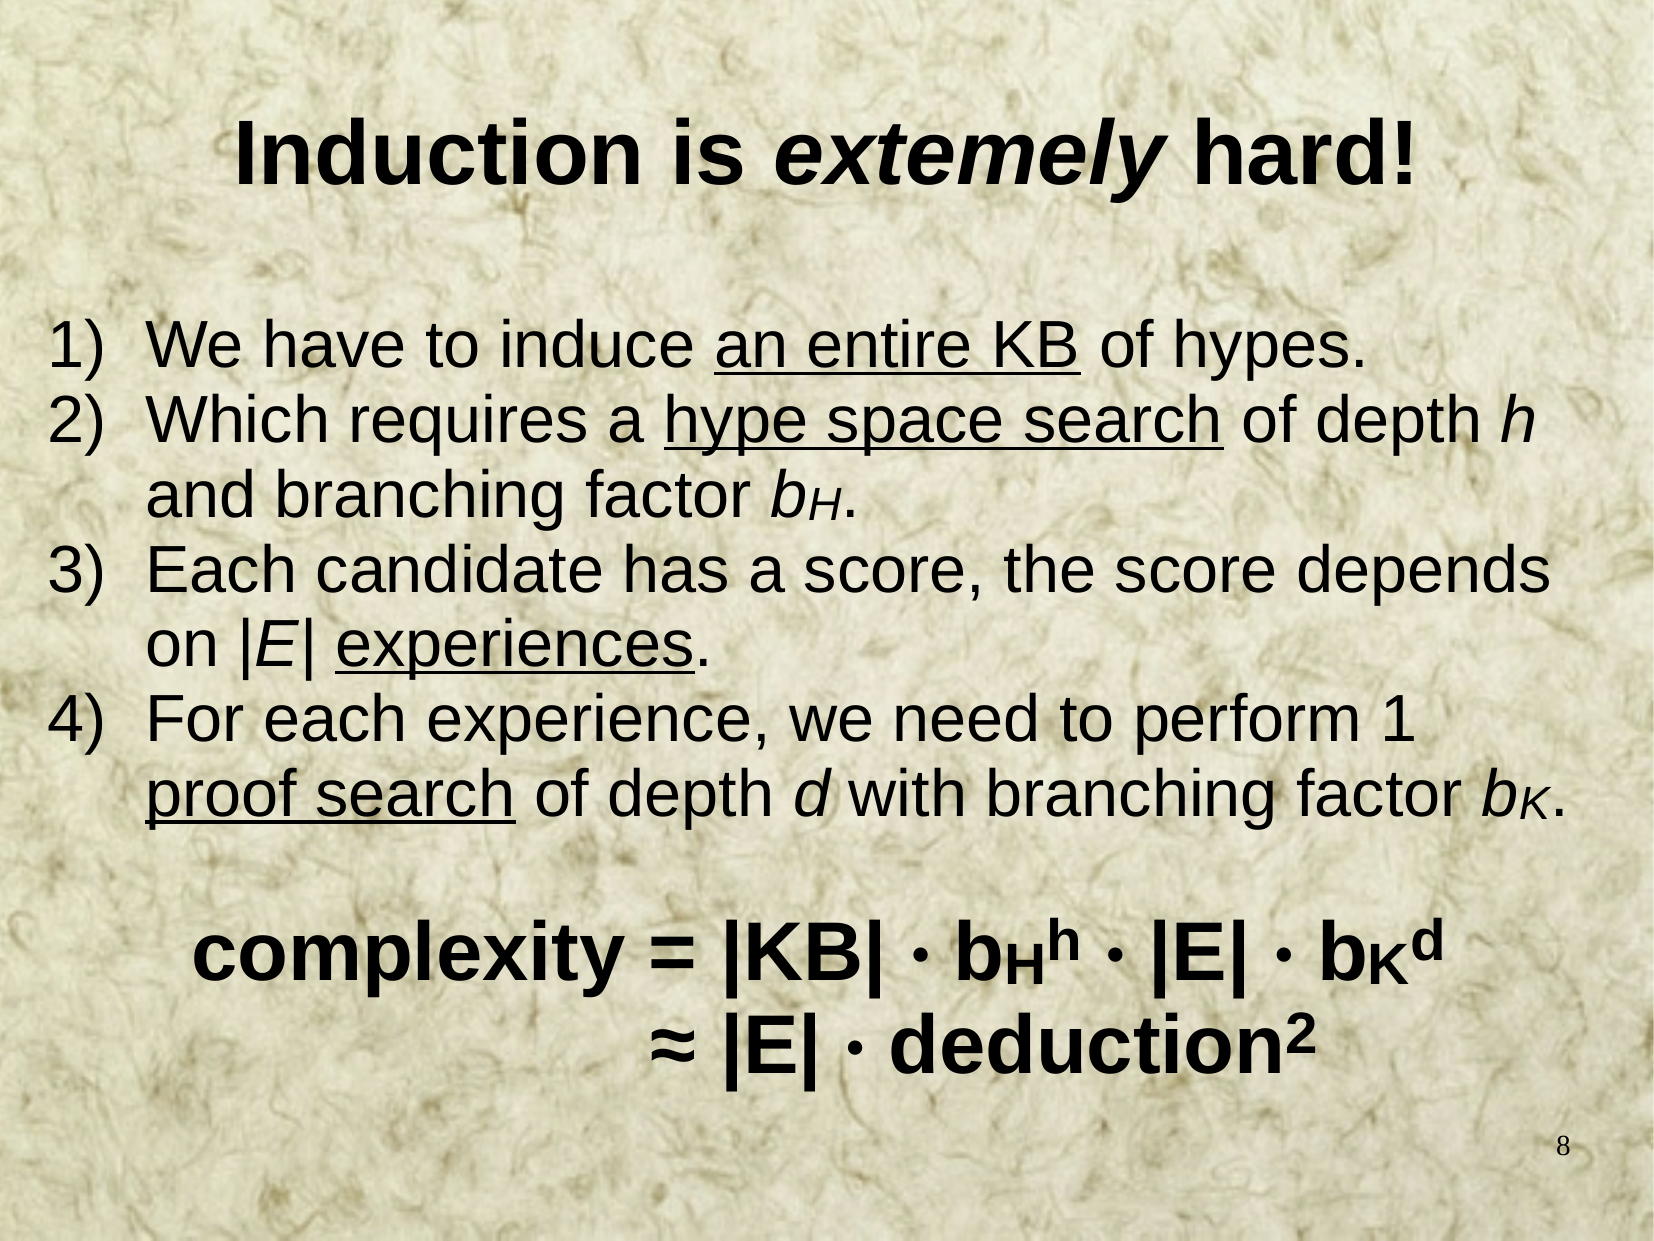

Induction is extemely hard!
# We have to induce an entire KB of hypes.
Which requires a hype space search of depth h and branching factor bH.
Each candidate has a score, the score depends on |E| experiences.
For each experience, we need to perform 1 proof search of depth d with branching factor bK.
complexity = |KB| ● bHh ● |E| ● bKd
				 ≈ |E| ● deduction2
8